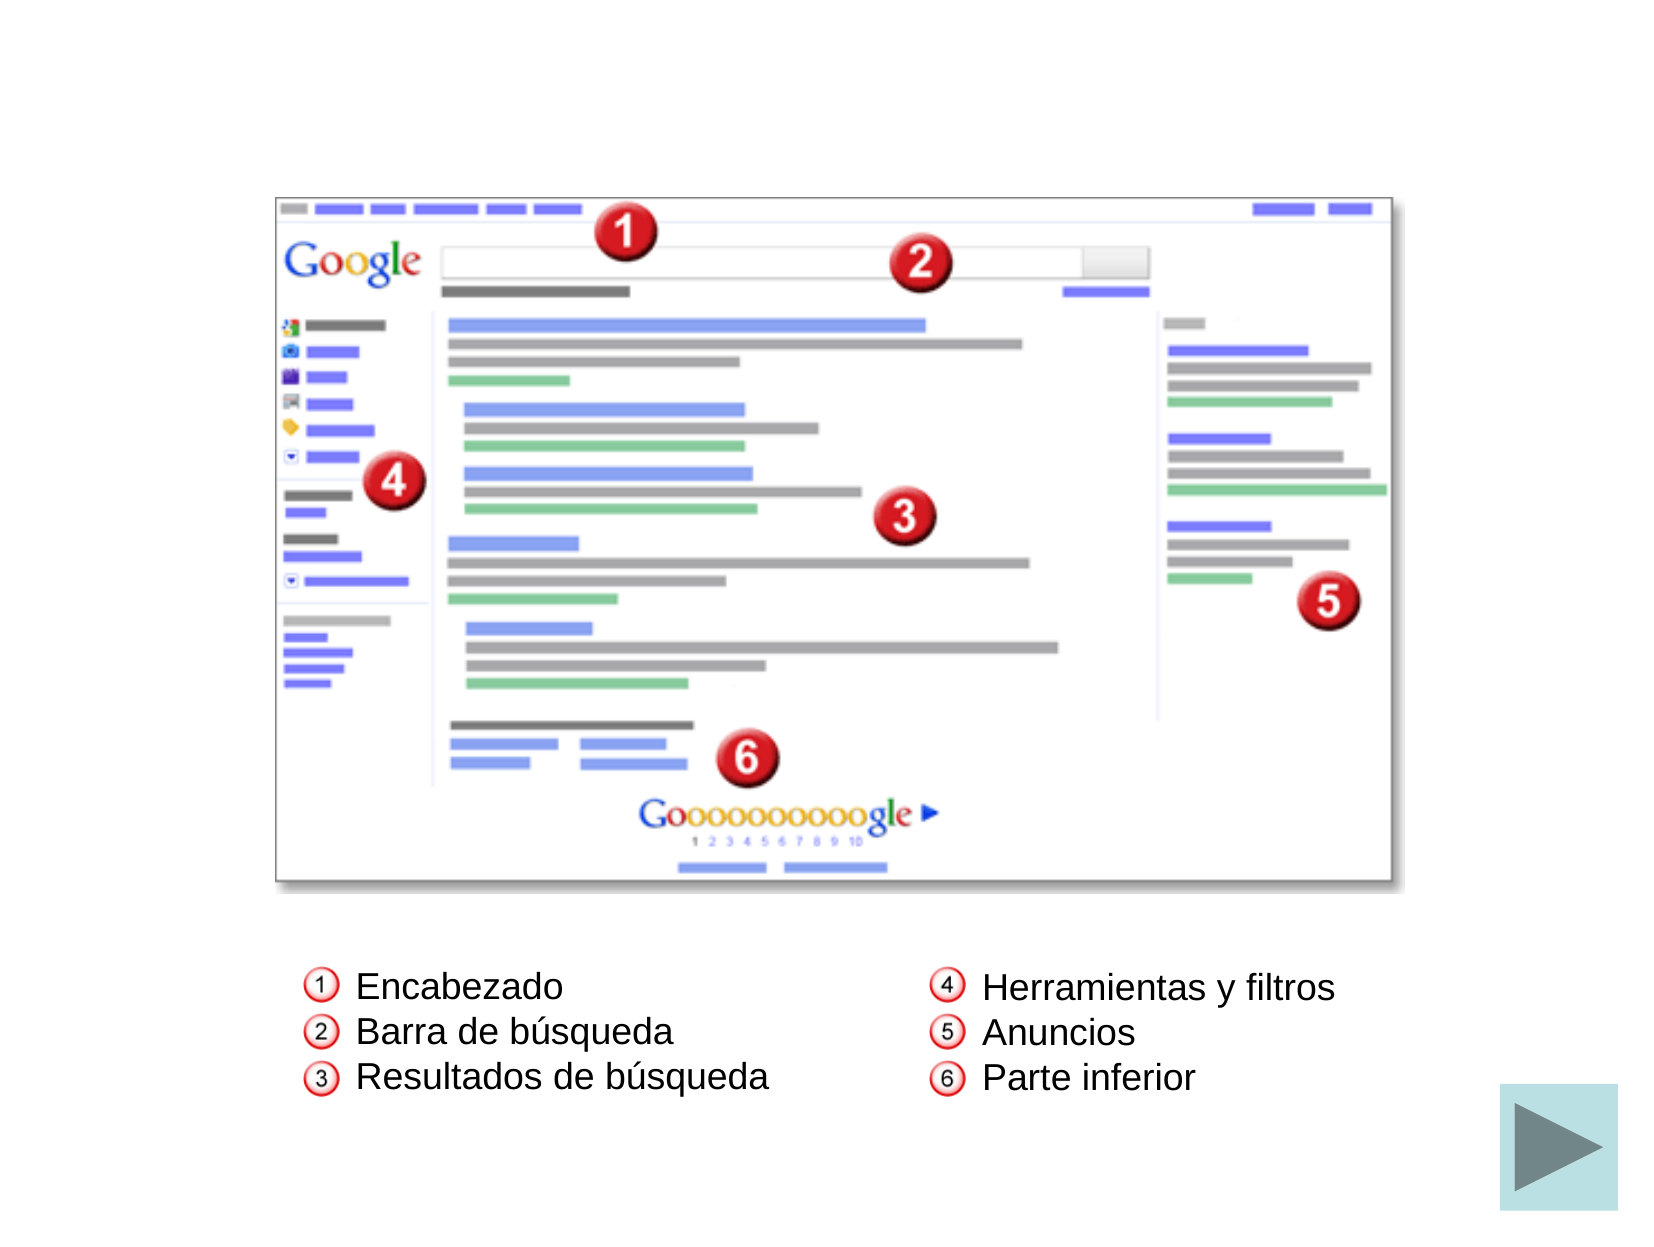

Para obtener más información, haz clic en los siguientes enlaces:
 Encabezado
 Barra de búsqueda
 Resultados de búsqueda
 Herramientas y filtros
 Anuncios
 Parte inferior